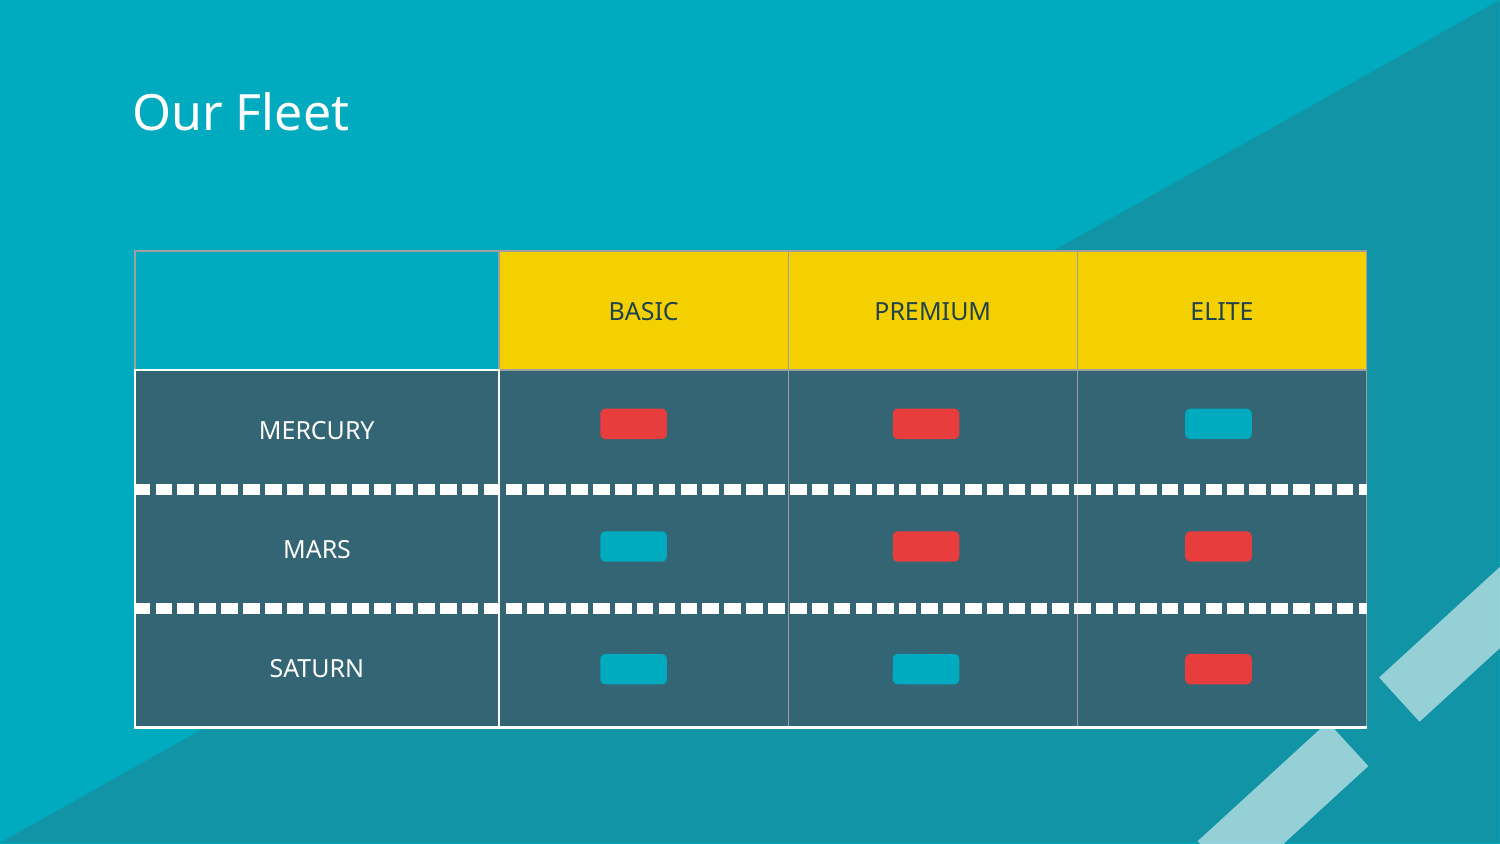

# Our Fleet
| | BASIC | PREMIUM | ELITE |
| --- | --- | --- | --- |
| MERCURY | | | |
| MARS | | | |
| SATURN | | | |